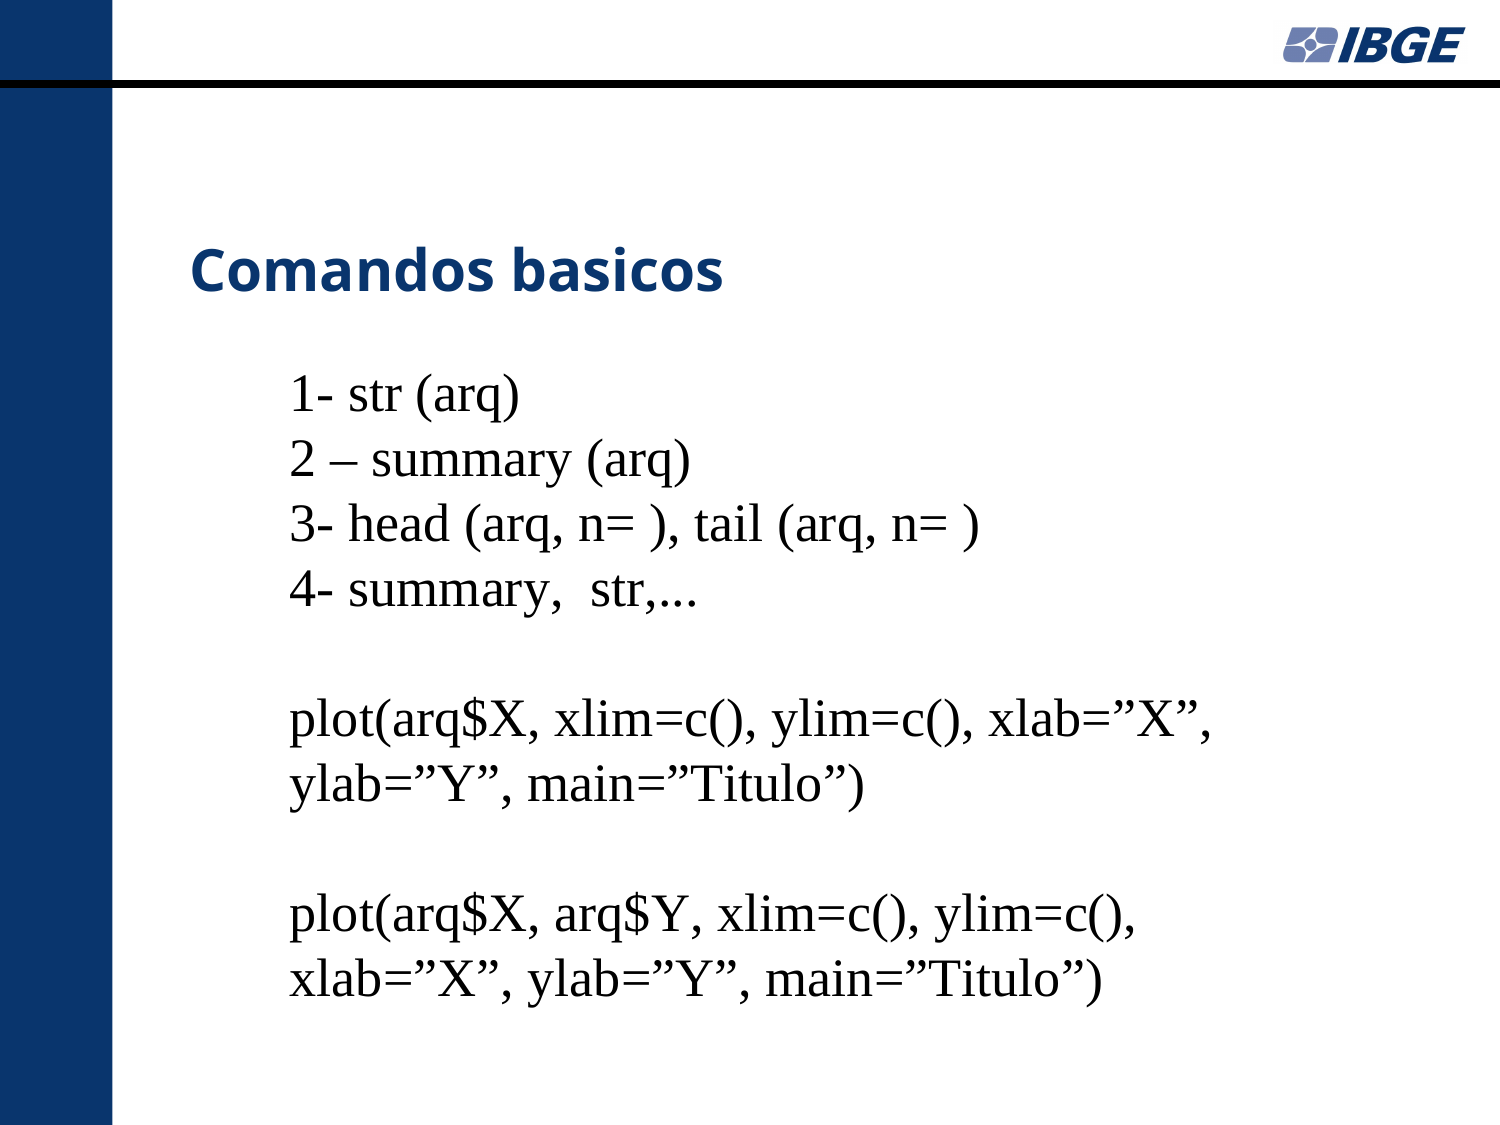

Comandos basicos
1- str (arq)
2 – summary (arq)
3- head (arq, n= ), tail (arq, n= )
4- summary, str,...
plot(arq$X, xlim=c(), ylim=c(), xlab=”X”, ylab=”Y”, main=”Titulo”)
plot(arq$X, arq$Y, xlim=c(), ylim=c(), xlab=”X”, ylab=”Y”, main=”Titulo”)